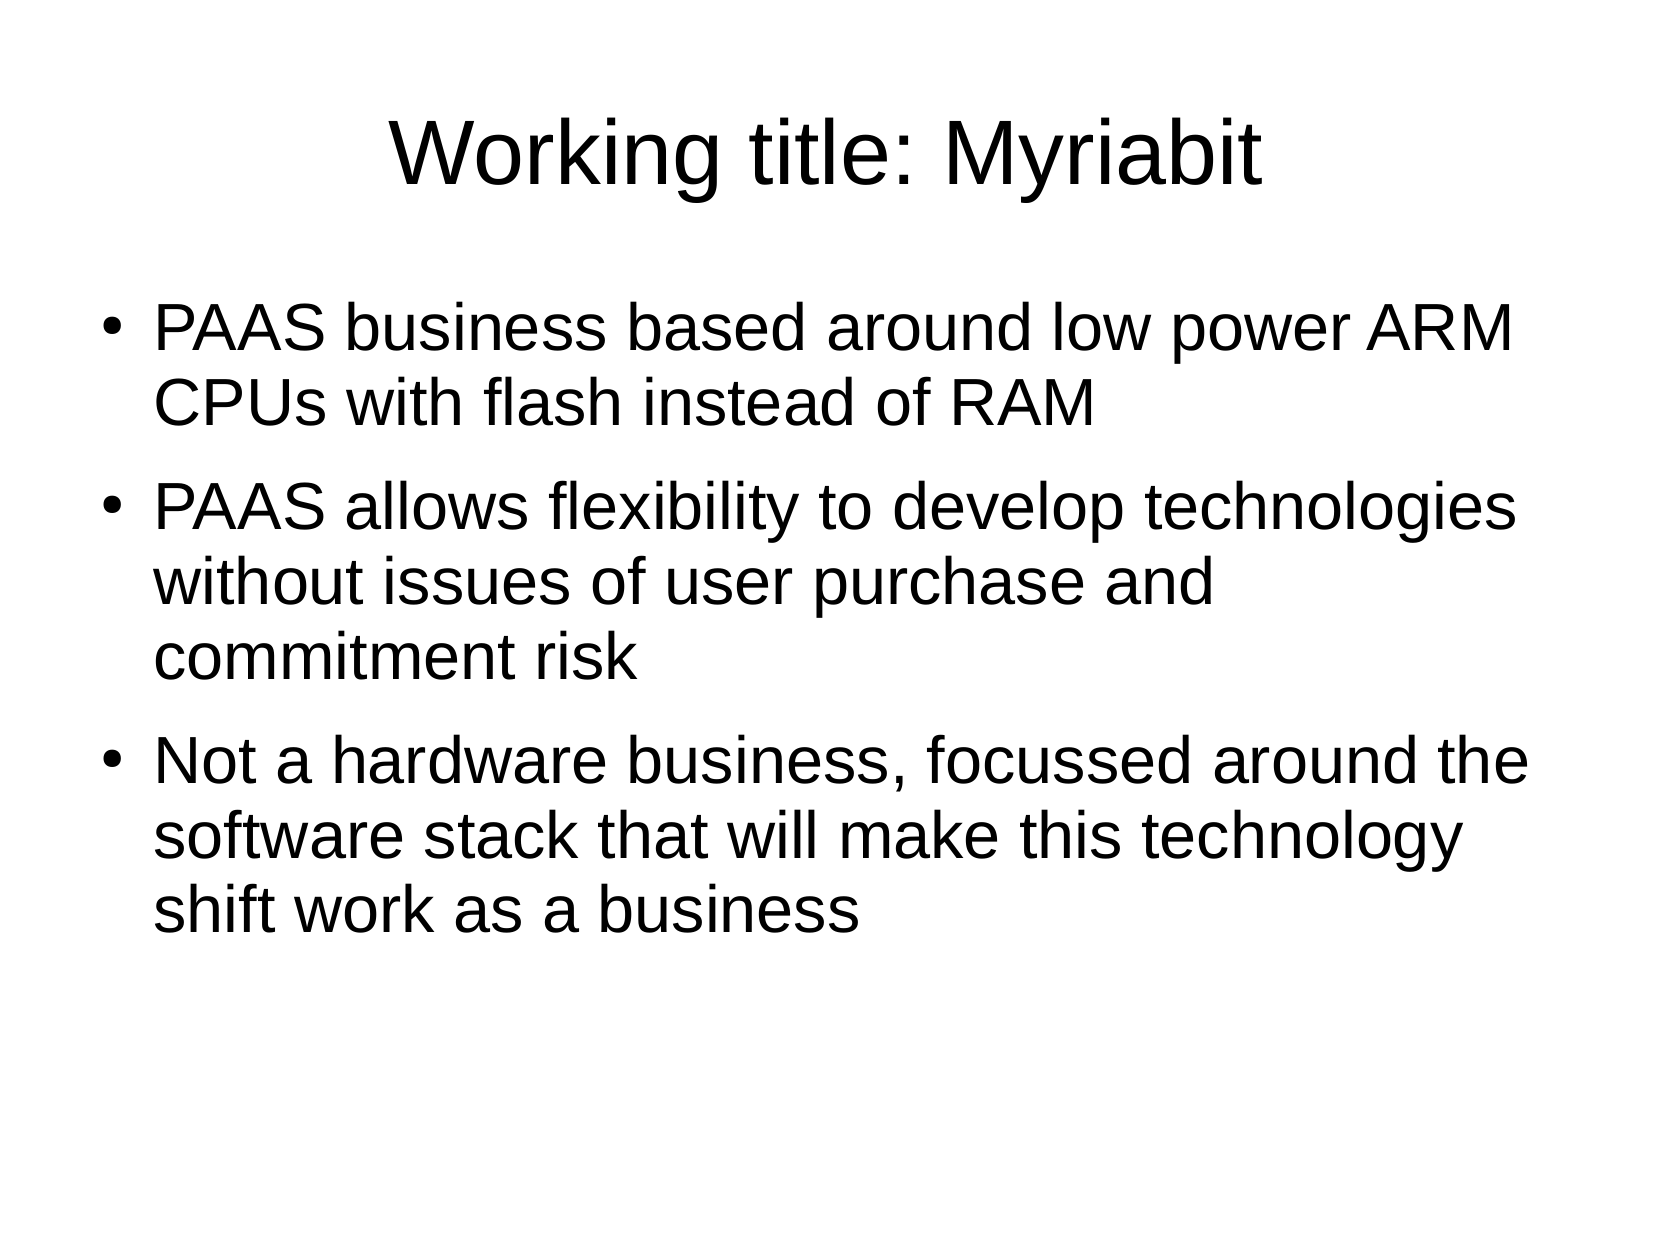

# Working title: Myriabit
PAAS business based around low power ARM CPUs with flash instead of RAM
PAAS allows flexibility to develop technologies without issues of user purchase and commitment risk
Not a hardware business, focussed around the software stack that will make this technology shift work as a business